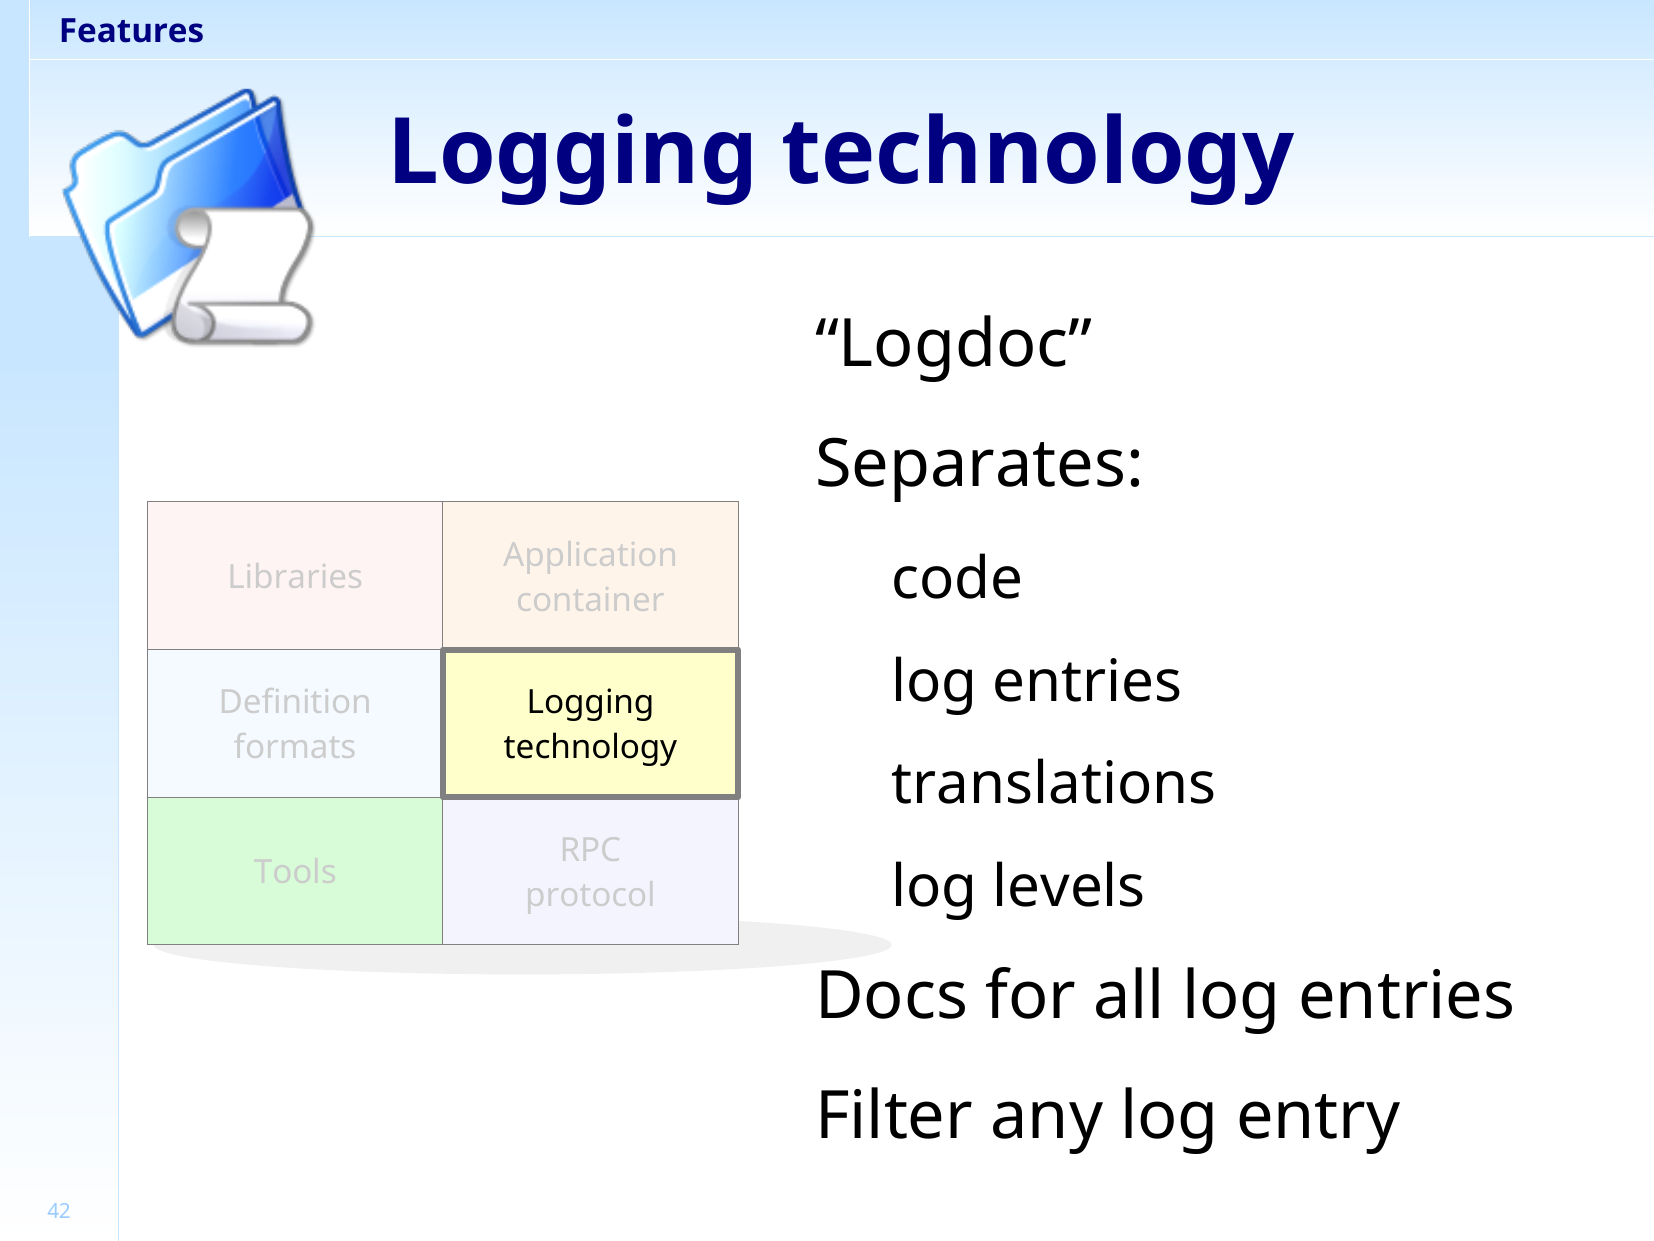

Features
# Logging technology
“Logdoc”
Separates:
code
log entries
translations
log levels
Docs for all log entries
Filter any log entry
Libraries
Application
container
Definition
formats
Logging
technology
Tools
RPC
protocol